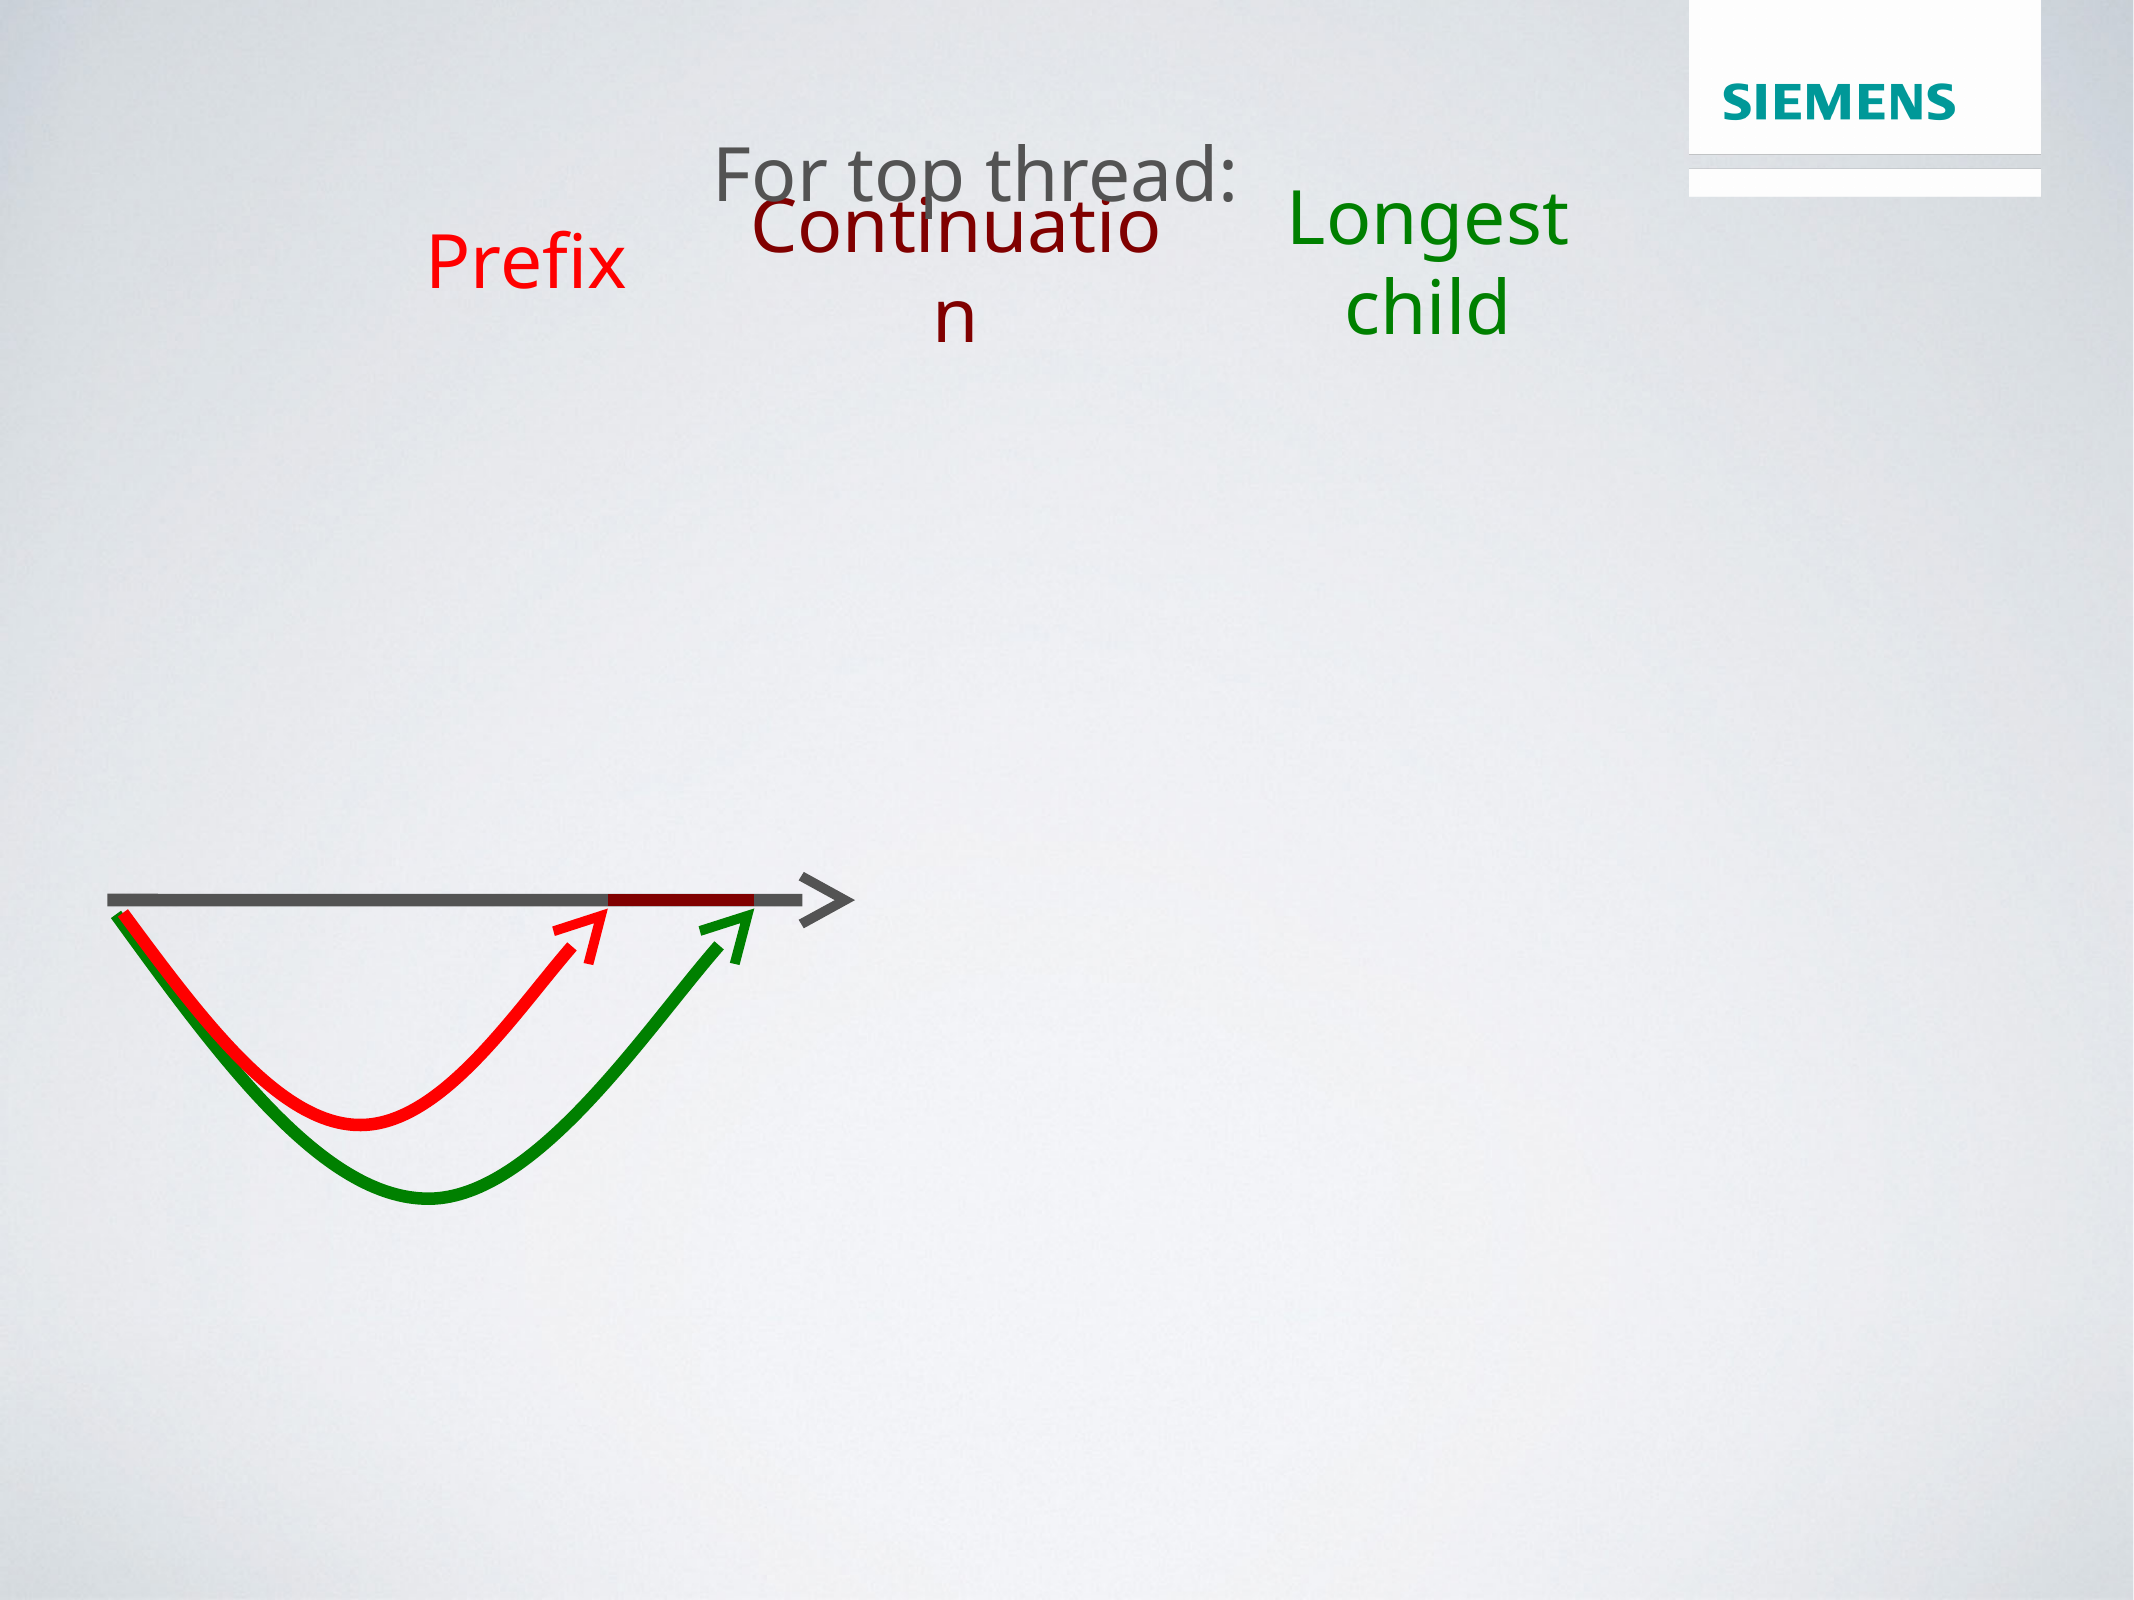

For top thread:
Longest child
Continuation
Prefix